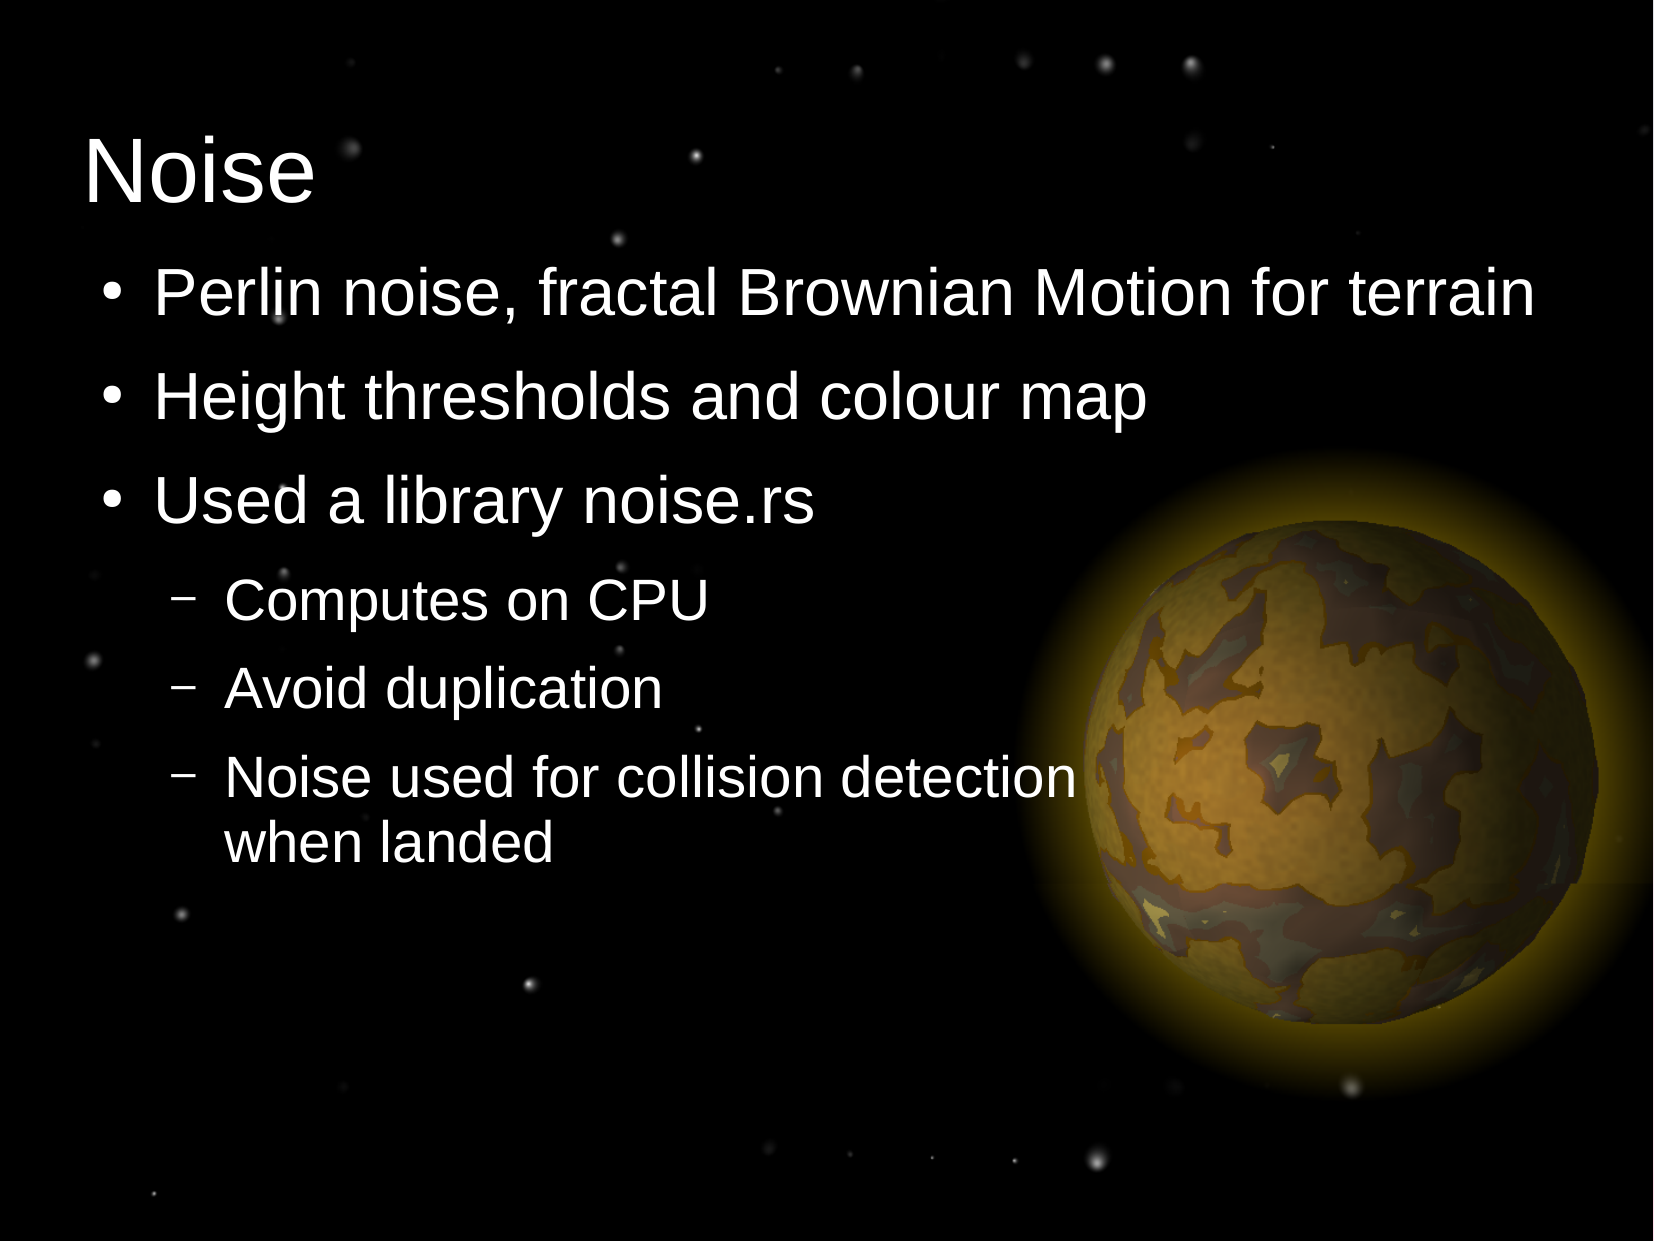

# Noise
Perlin noise, fractal Brownian Motion for terrain
Height thresholds and colour map
Used a library noise.rs
Computes on CPU
Avoid duplication
Noise used for collision detection
when landed